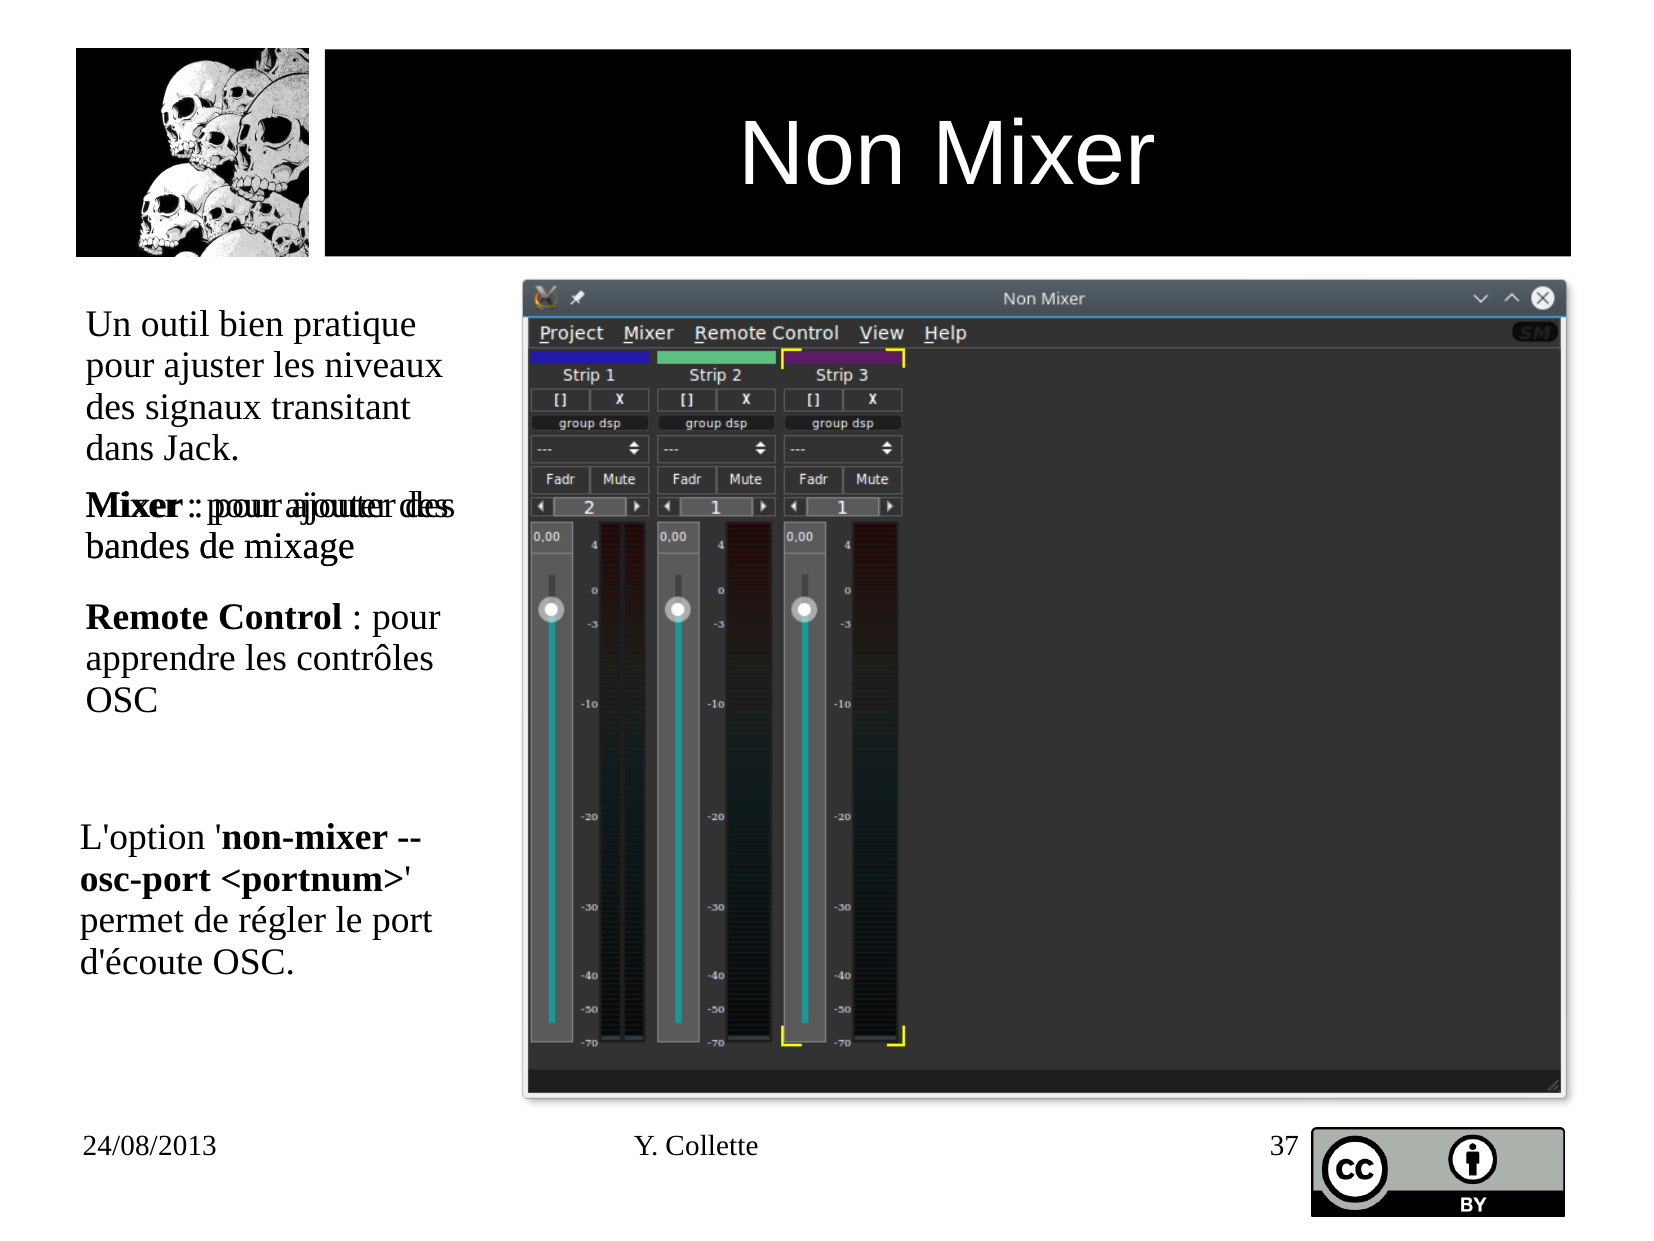

# Non Mixer
Un outil bien pratique pour ajuster les niveaux des signaux transitant dans Jack.
Mixer : pour ajouter des bandes de mixage
Mixer : pour ajouter des bandes de mixage
Remote Control : pour apprendre les contrôles OSC
L'option 'non-mixer --osc-port <portnum>' permet de régler le port d'écoute OSC.
Y. Collette
37